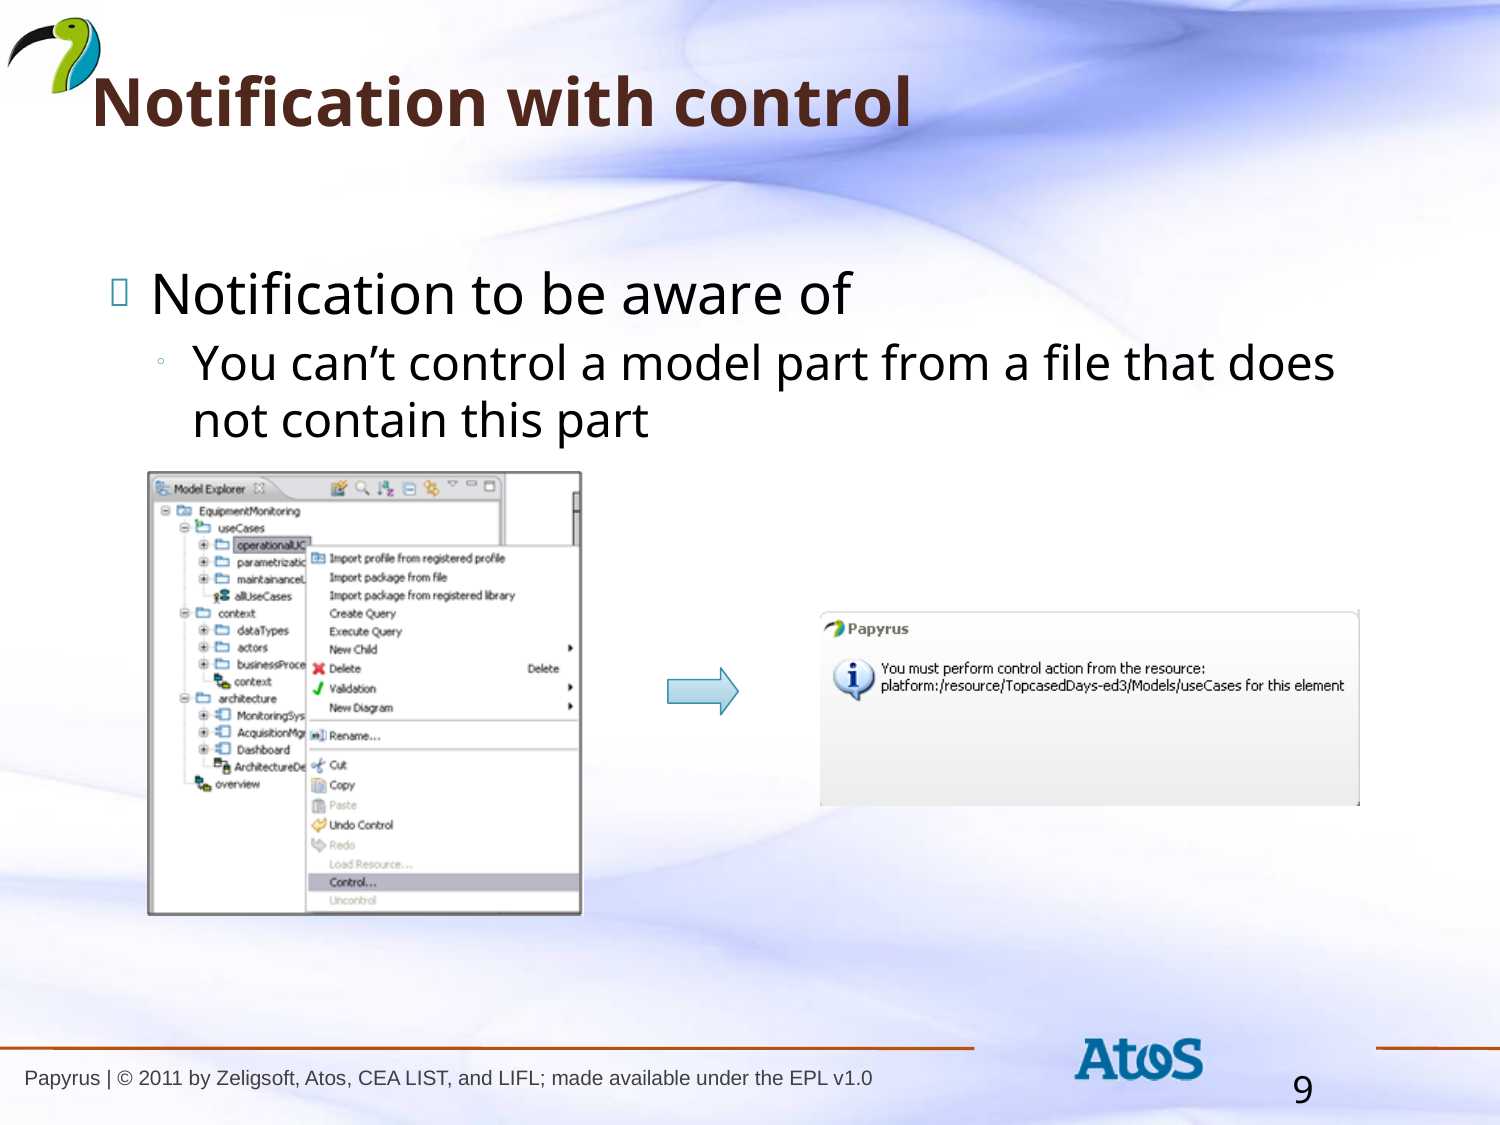

Notification with control
# Notification to be aware of
You can’t control a model part from a file that does not contain this part